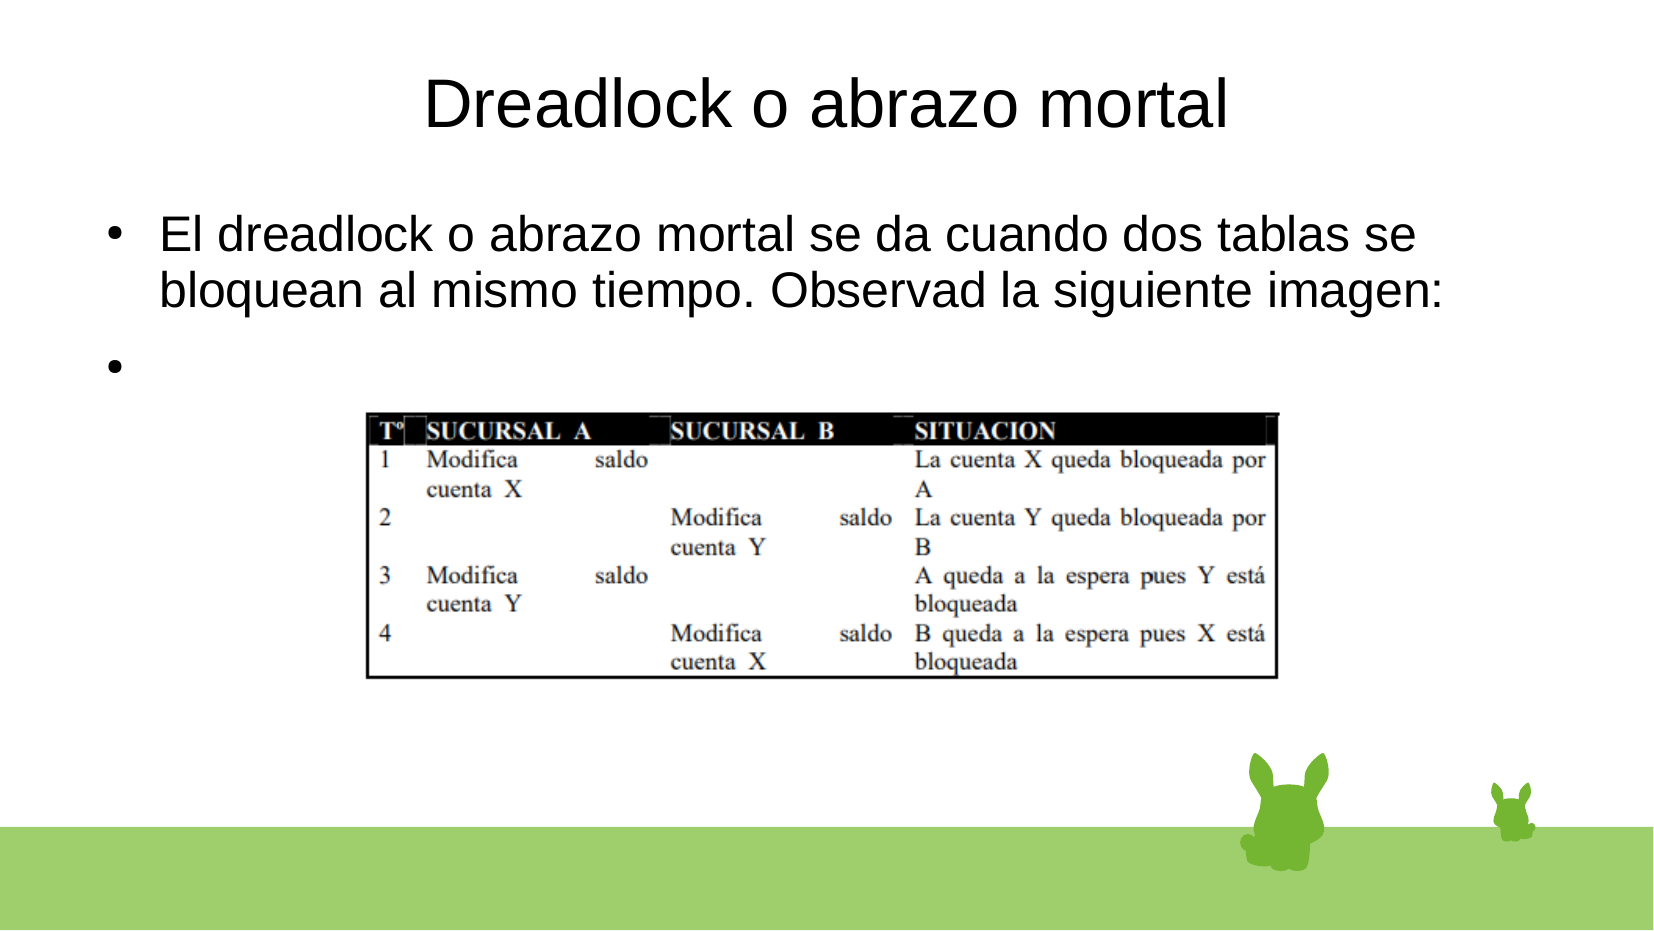

# Dreadlock o abrazo mortal
El dreadlock o abrazo mortal se da cuando dos tablas se bloquean al mismo tiempo. Observad la siguiente imagen: